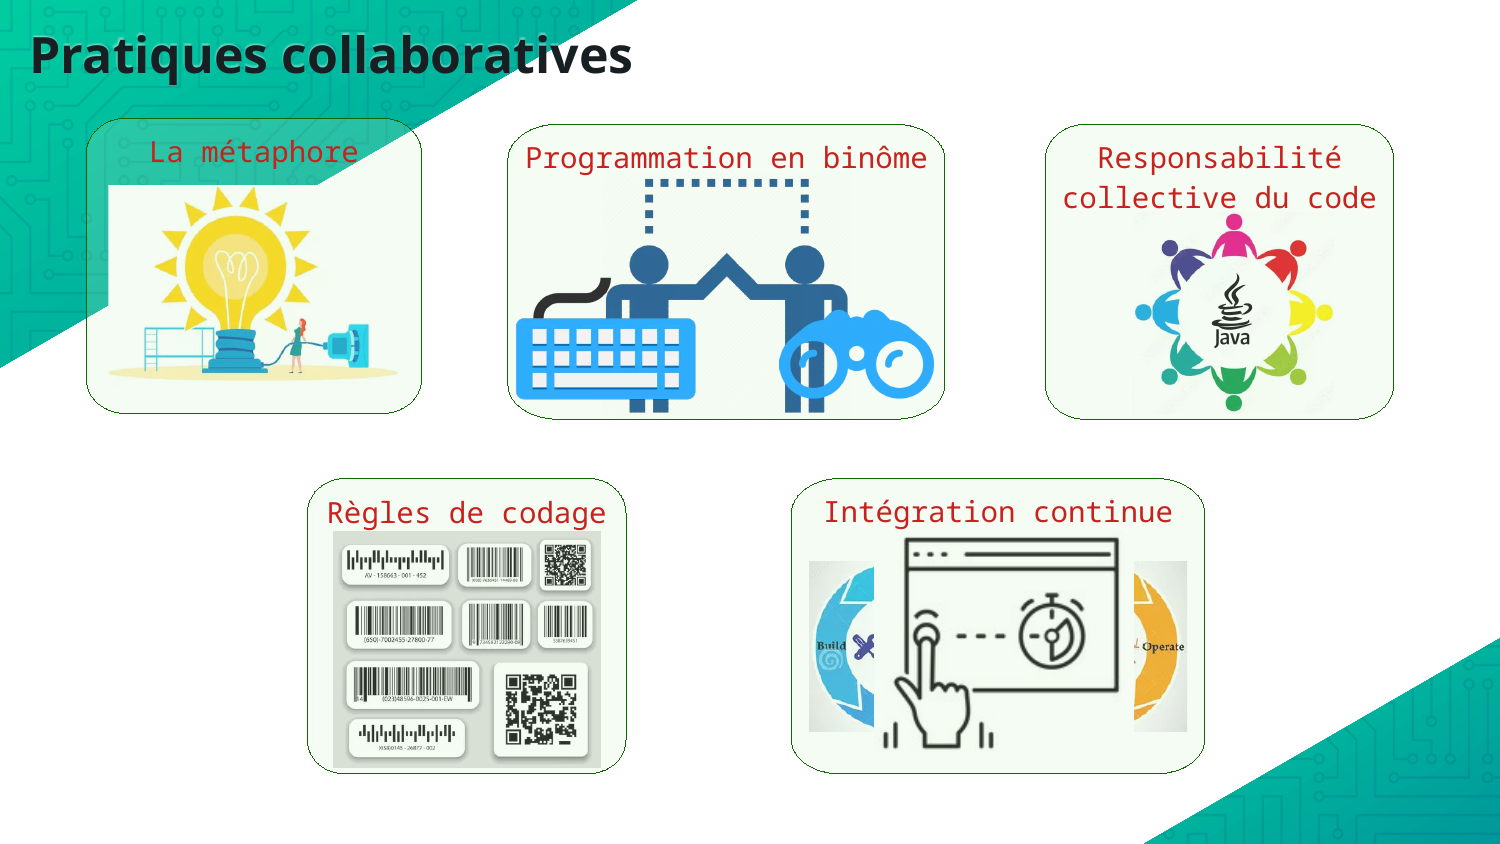

# Pratiques collaboratives
La métaphore
Programmation en binôme
Responsabilité collective du code
Règles de codage
Intégration continue